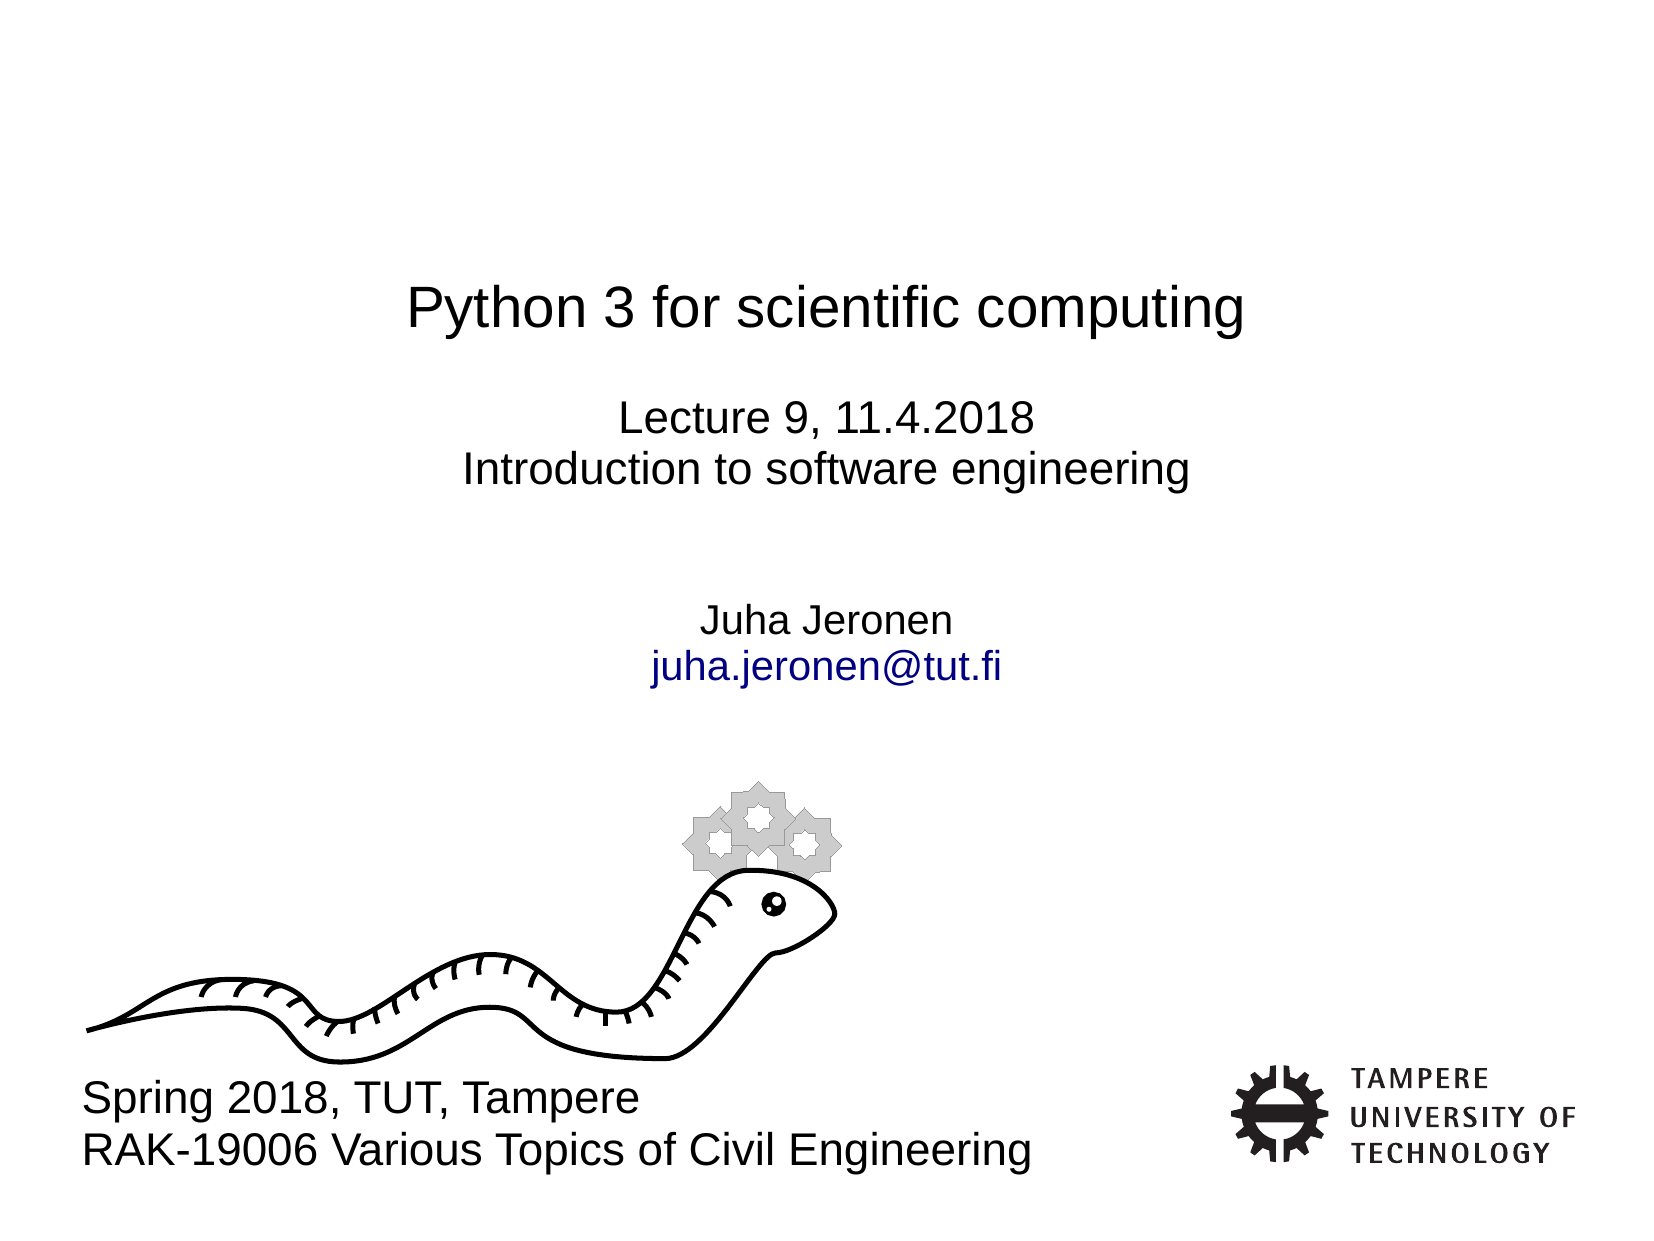

# Python 3 for scientific computing
Lecture 9, 11.4.2018
Introduction to software engineering
Juha Jeronen
juha.jeronen@tut.fi
Spring 2018, TUT, Tampere
RAK-19006 Various Topics of Civil Engineering